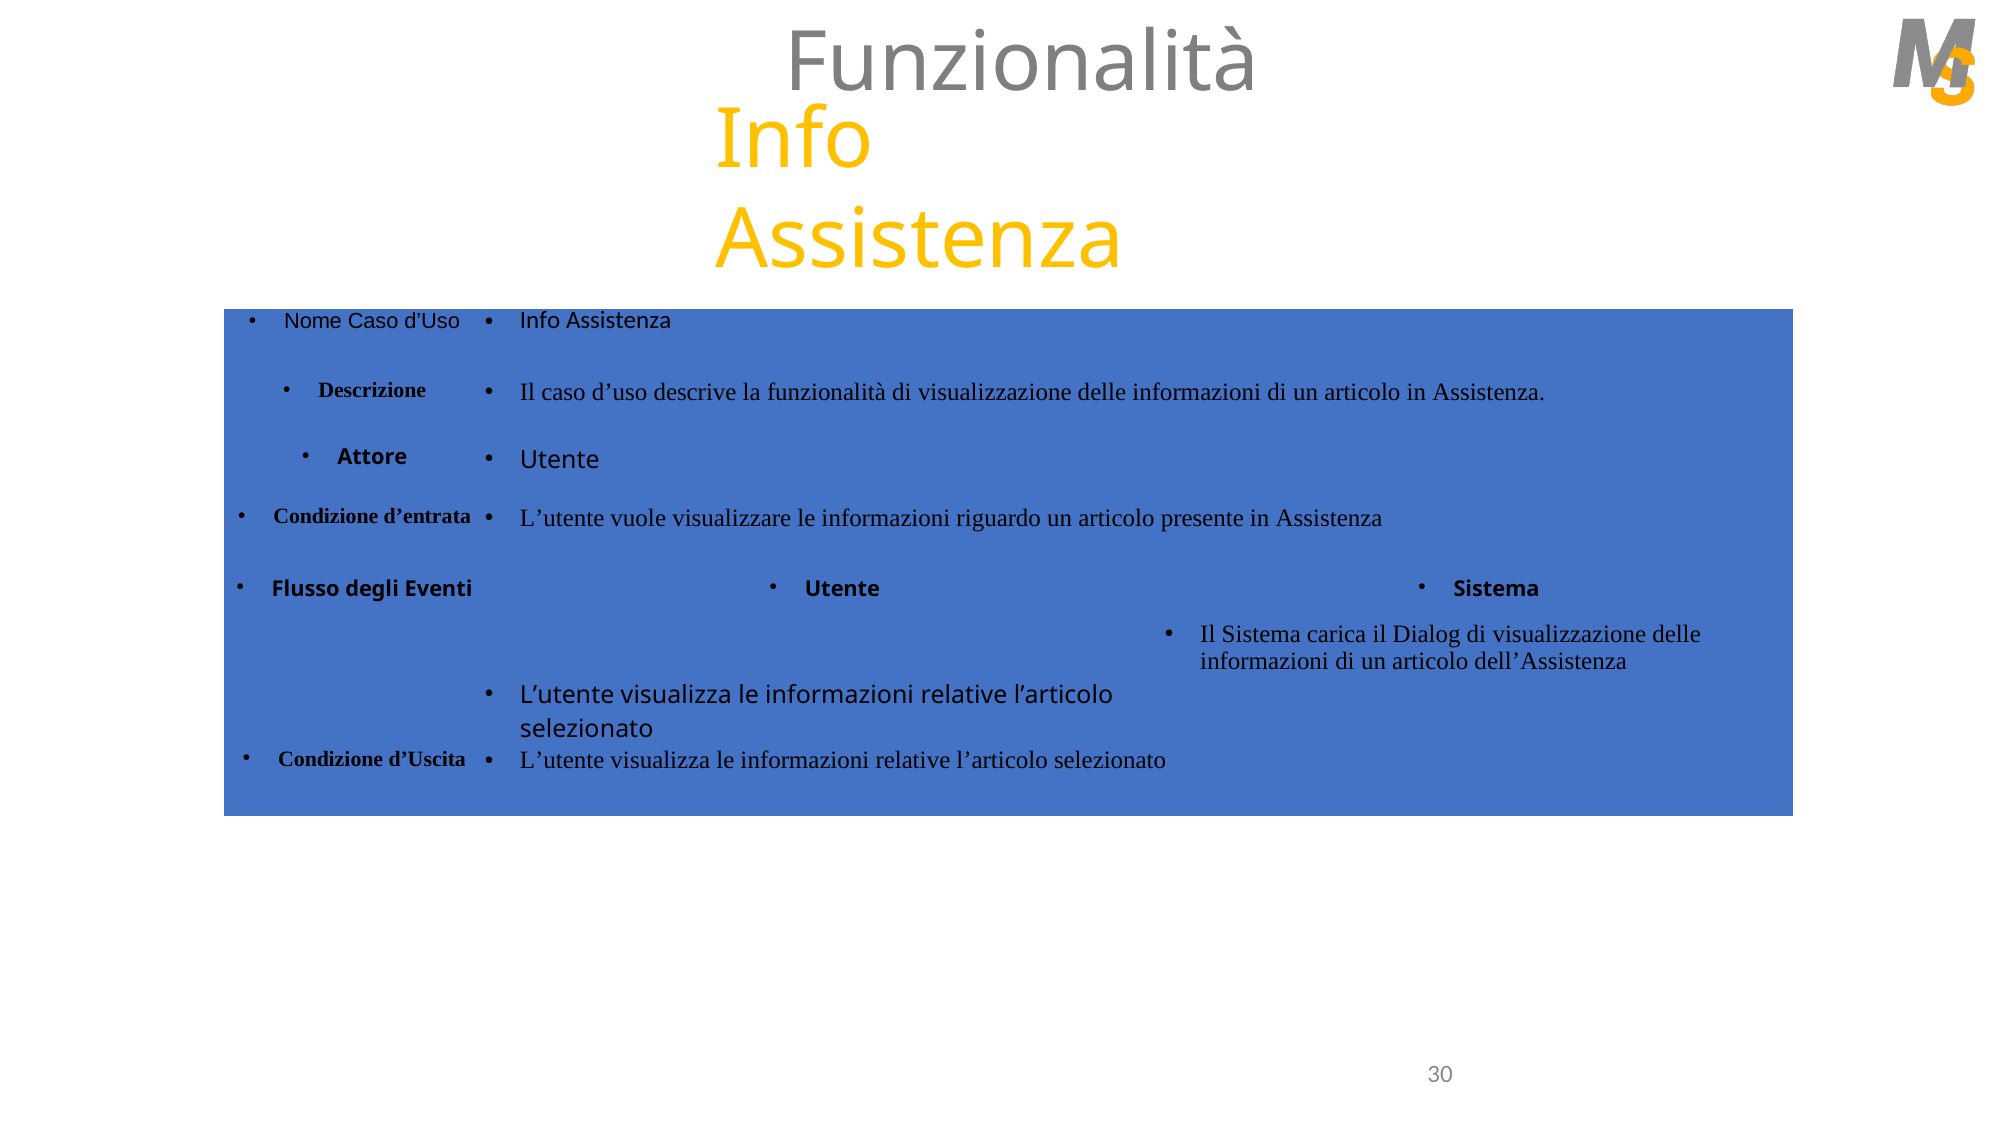

Funzionalità
Info Assistenza
| Nome Caso d’Uso | Info Assistenza | |
| --- | --- | --- |
| Descrizione | Il caso d’uso descrive la funzionalità di visualizzazione delle informazioni di un articolo in Assistenza. | |
| Attore | Utente | |
| Condizione d’entrata | L’utente vuole visualizzare le informazioni riguardo un articolo presente in Assistenza | |
| Flusso degli Eventi | Utente | Sistema |
| | | Il Sistema carica il Dialog di visualizzazione delle informazioni di un articolo dell’Assistenza |
| | L’utente visualizza le informazioni relative l’articolo selezionato | |
| Condizione d’Uscita | L’utente visualizza le informazioni relative l’articolo selezionato | |